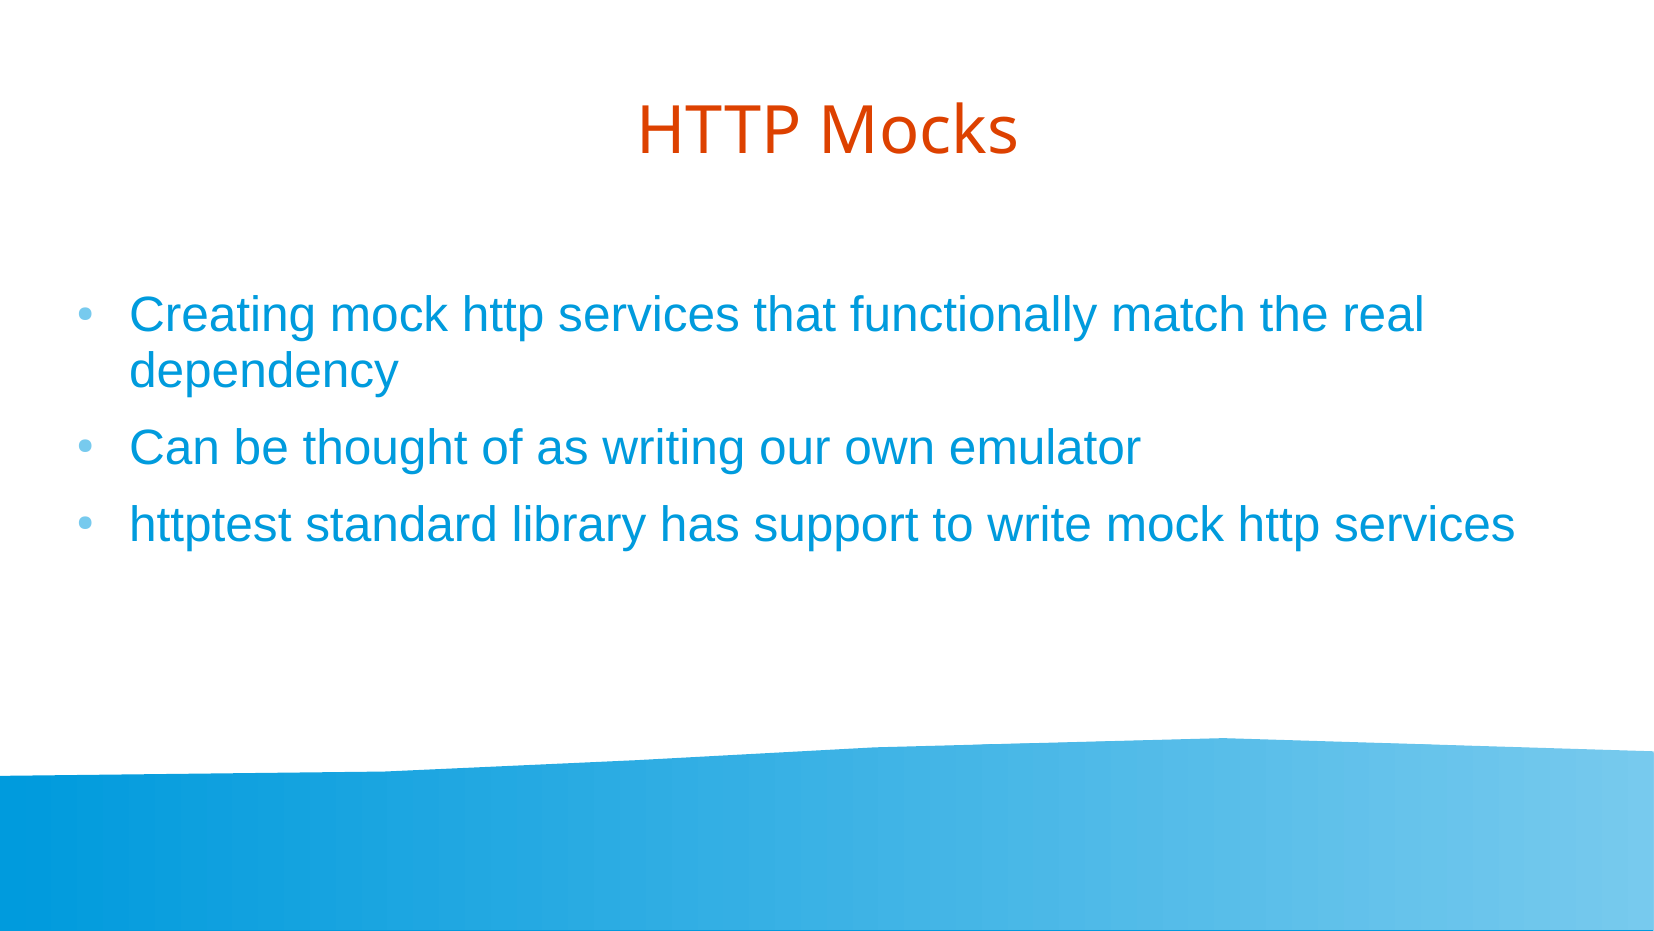

# HTTP Mocks
Creating mock http services that functionally match the real dependency
Can be thought of as writing our own emulator
httptest standard library has support to write mock http services